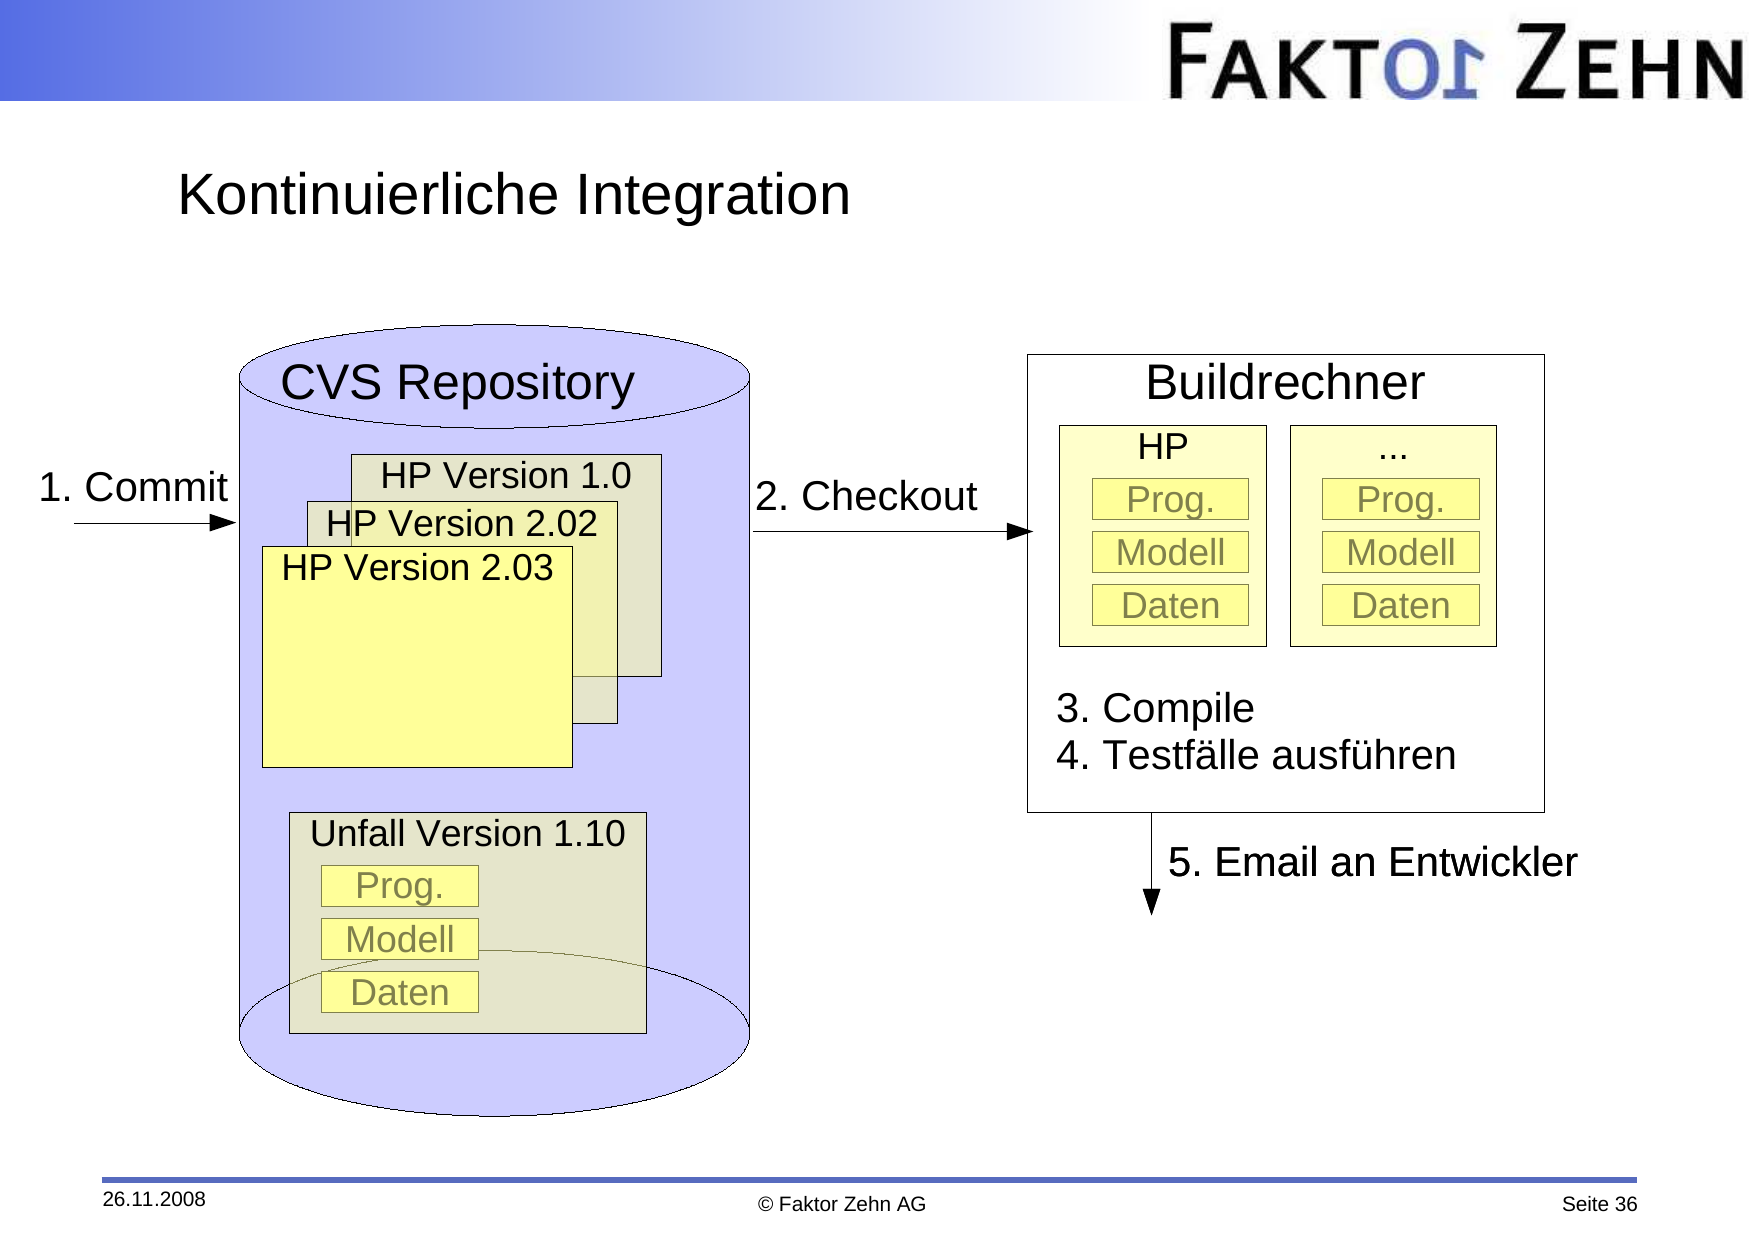

# Kontinuierliche Integration
CVS Repository
Buildrechner
HP
...
HP Version 1.0
1. Commit
2. Checkout
Prog.
Prog.
HP Version 2.02
Modell
Modell
HP Version 2.03
Daten
Daten
Prog.
Modell
3. Compile
4. Testfälle ausführen
Daten
Unfall Version 1.10
5. Email an Entwickler
5. Email an Entwickler
Prog.
Modell
Daten